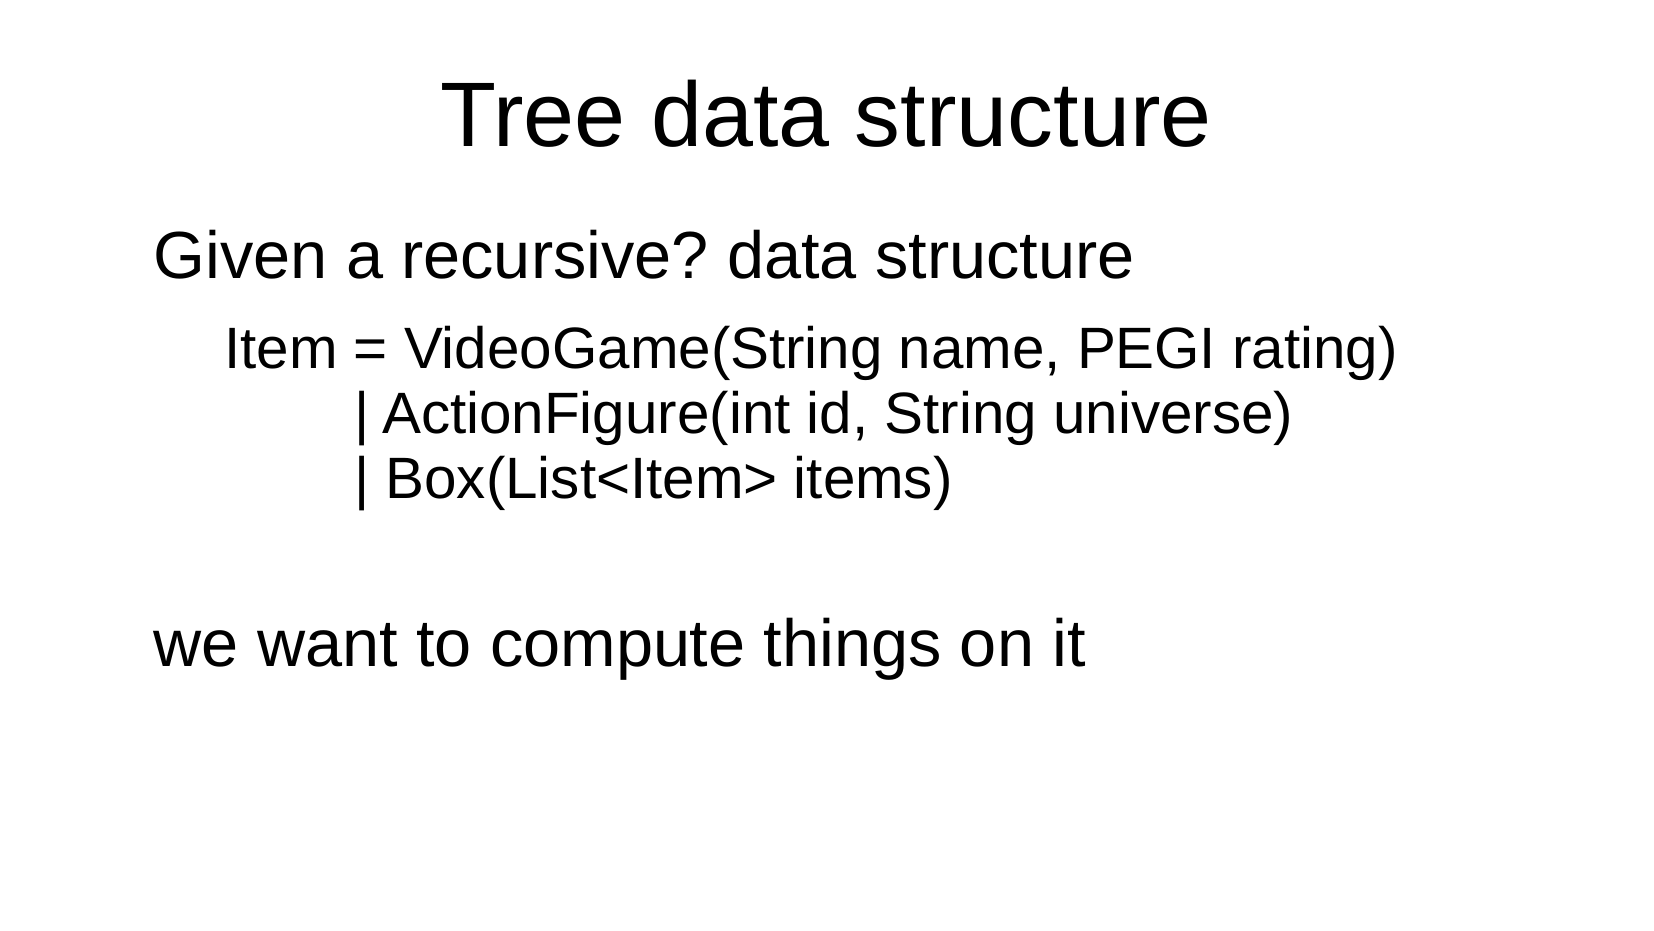

# Tree data structure
Given a recursive? data structure
Item = VideoGame(String name, PEGI rating)
 | ActionFigure(int id, String universe)
 | Box(List<Item> items)
we want to compute things on it